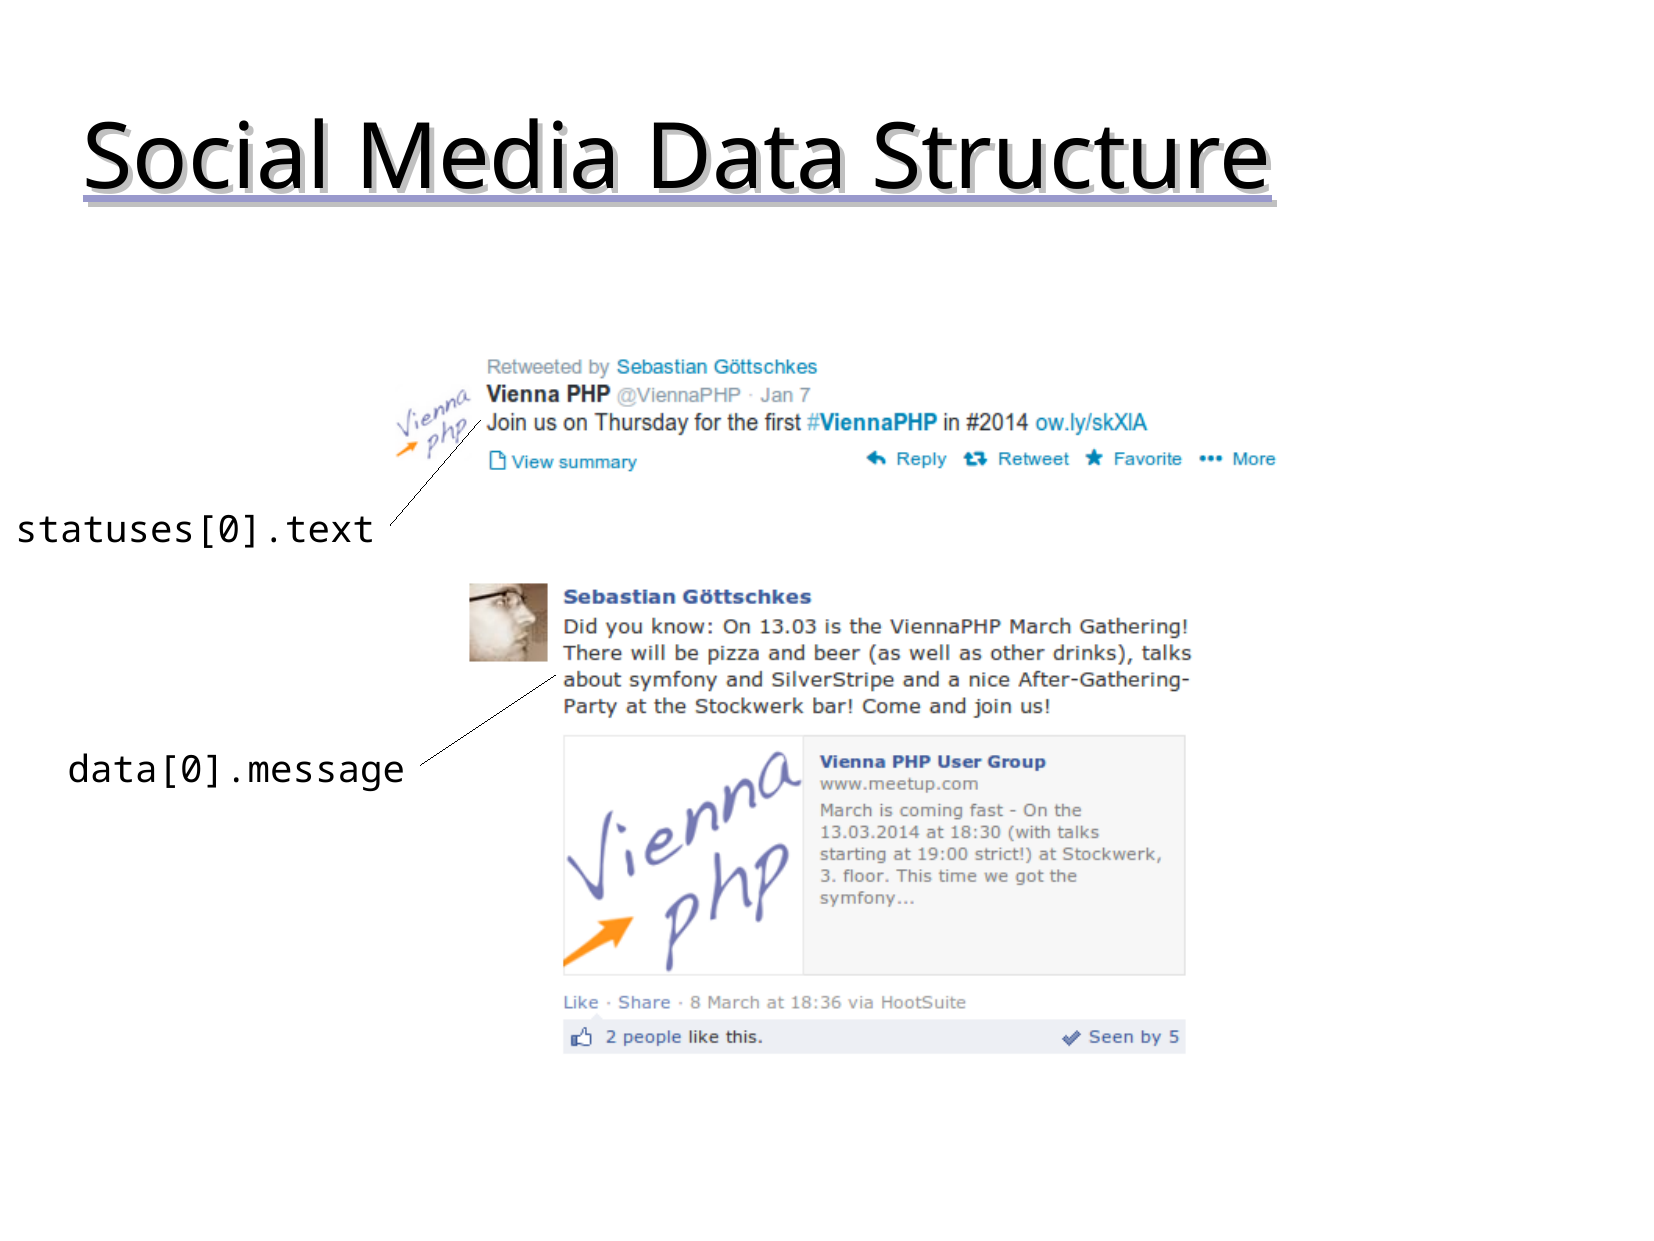

# Social Media Data Structure
statuses[0].text
data[0].message